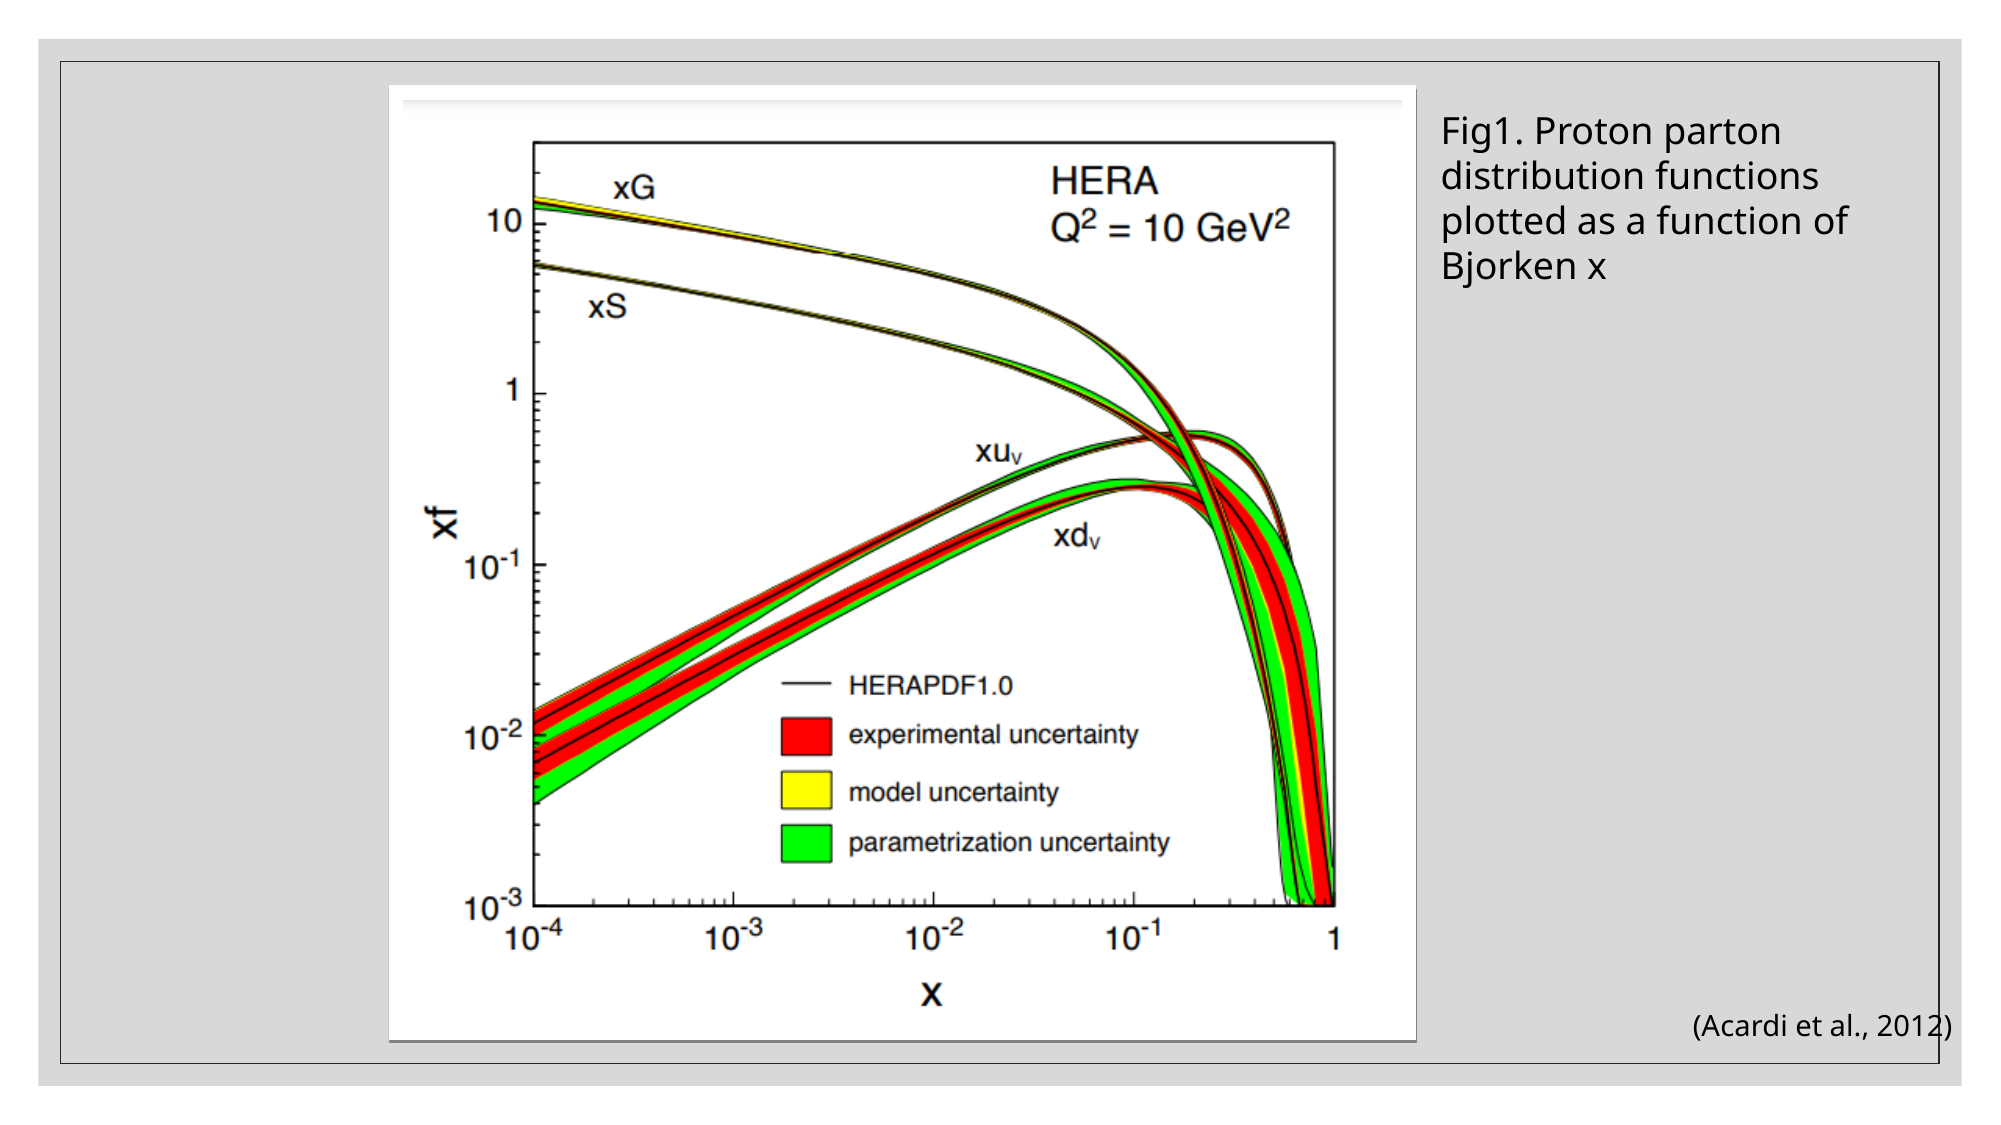

Fig1. Proton parton distribution functions plotted as a function of Bjorken x
(Acardi et al., 2012)